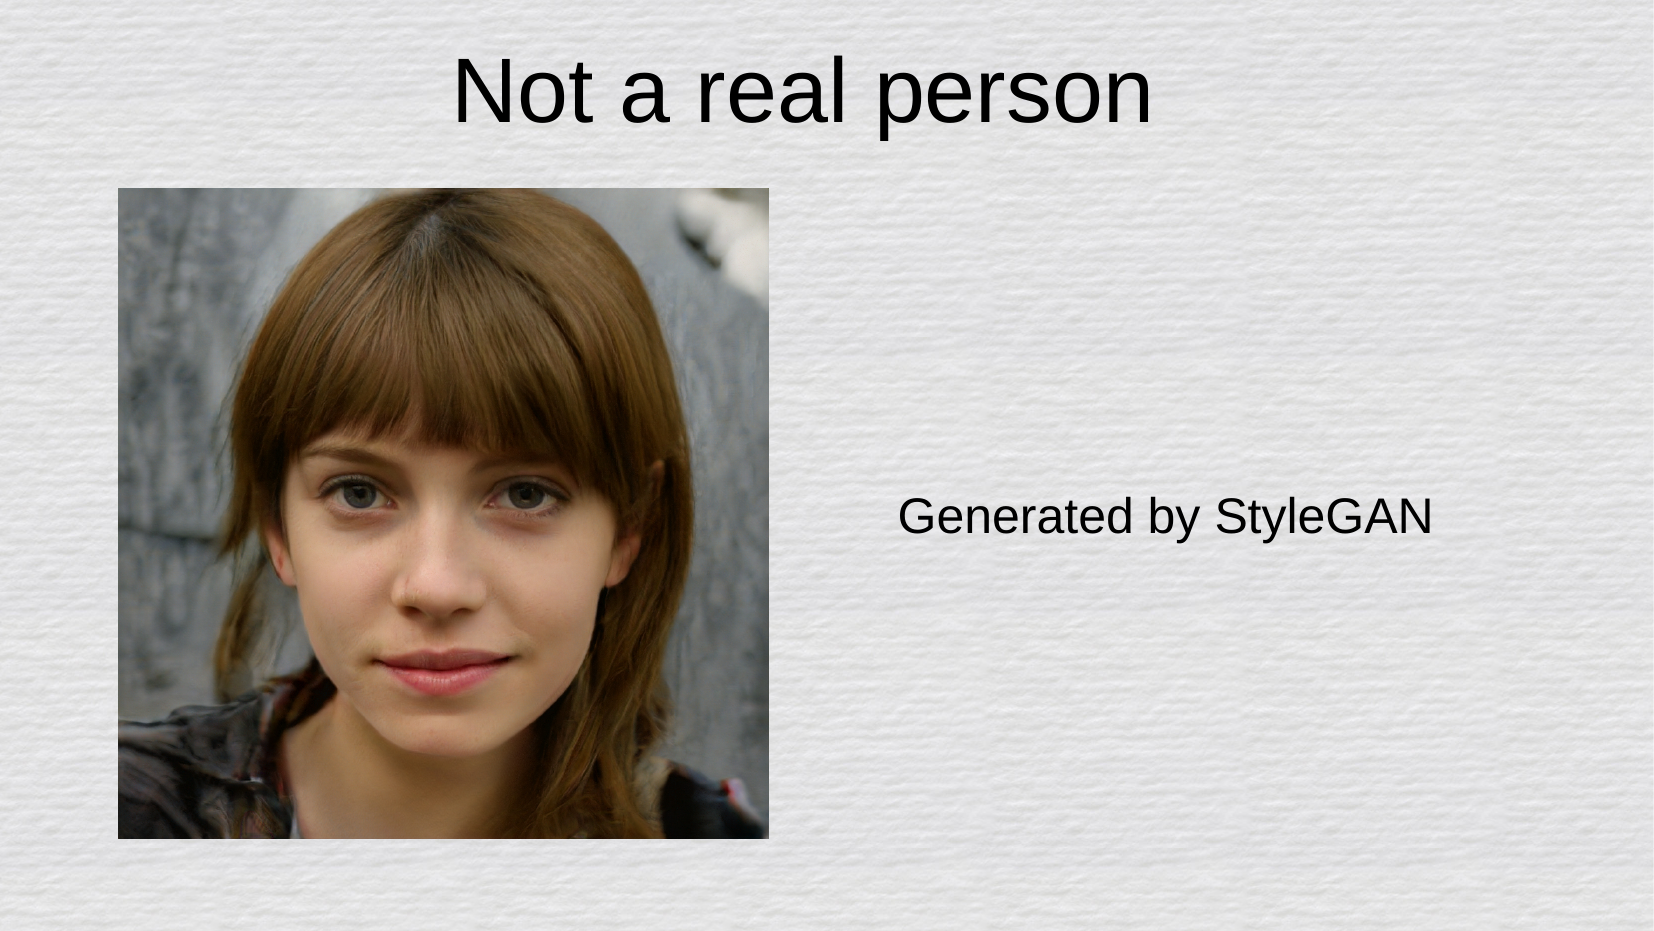

# Not a real person
Generated by StyleGAN